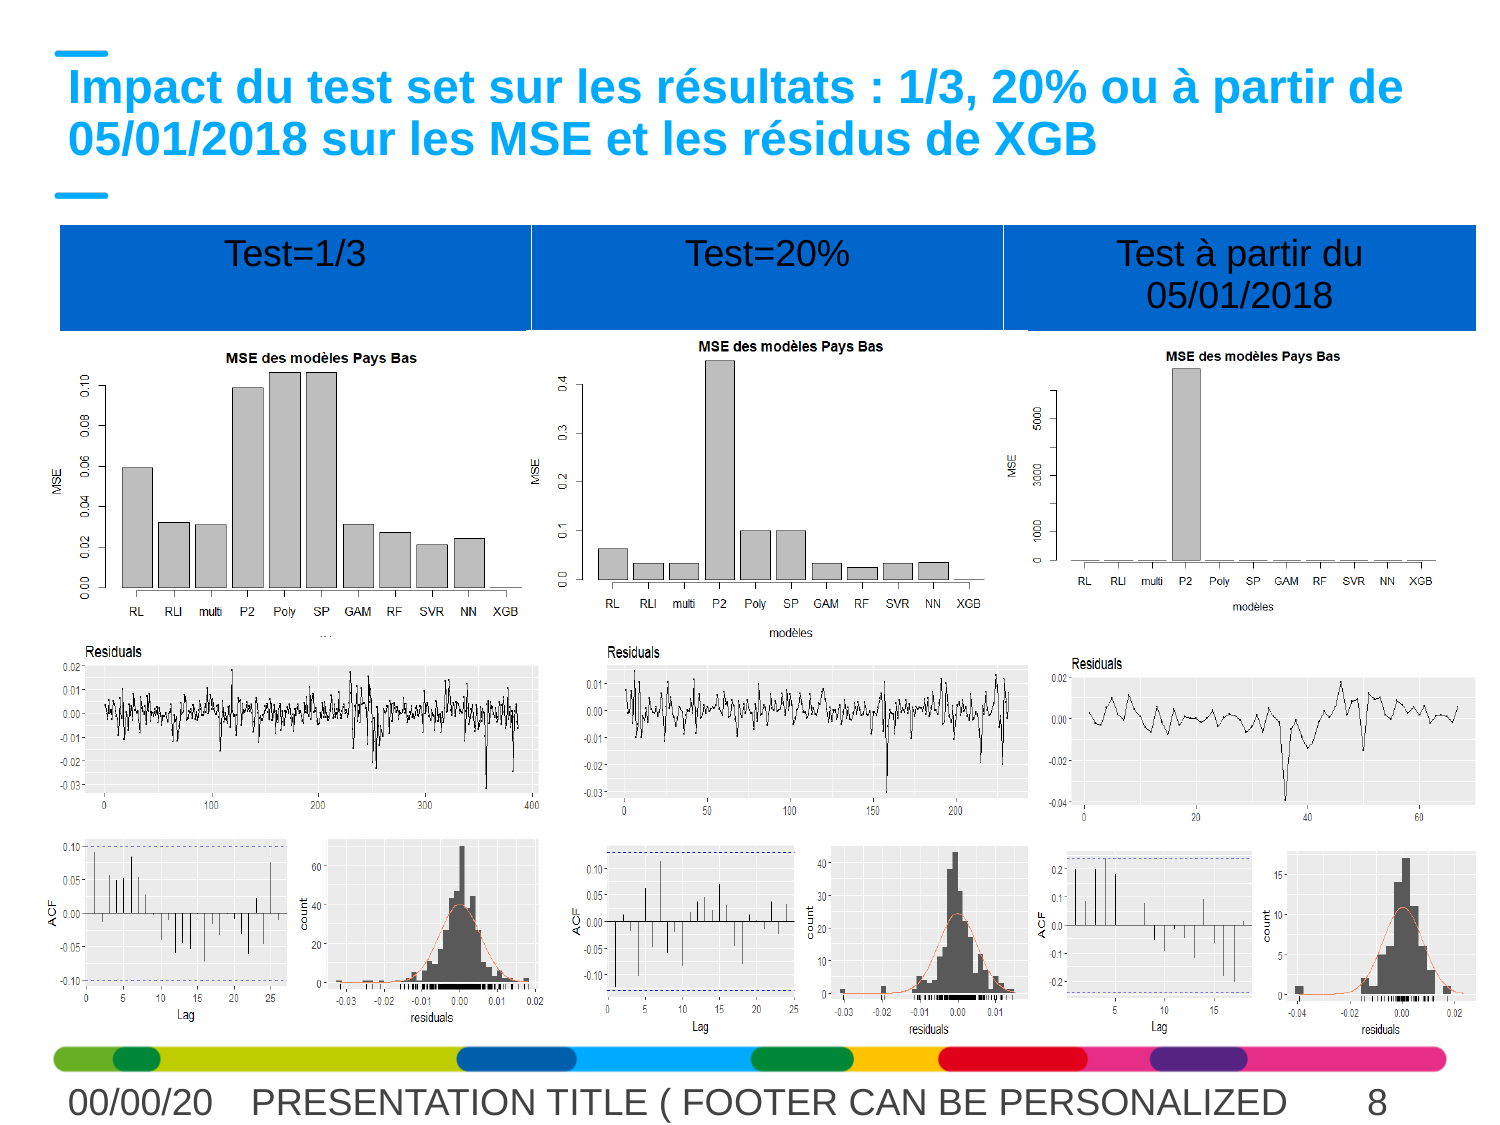

Impact du test set sur les résultats : 1/3, 20% ou à partir de 05/01/2018 sur les MSE et les résidus de XGB
#
| Test=1/3 | Test=20% | Test à partir du 05/01/2018 |
| --- | --- | --- |
00/00/2016
PRESENTATION TITLE ( FOOTER CAN BE PERSONALIZED AS FOLLOW: INSERT / HEADER AND FOOTER")